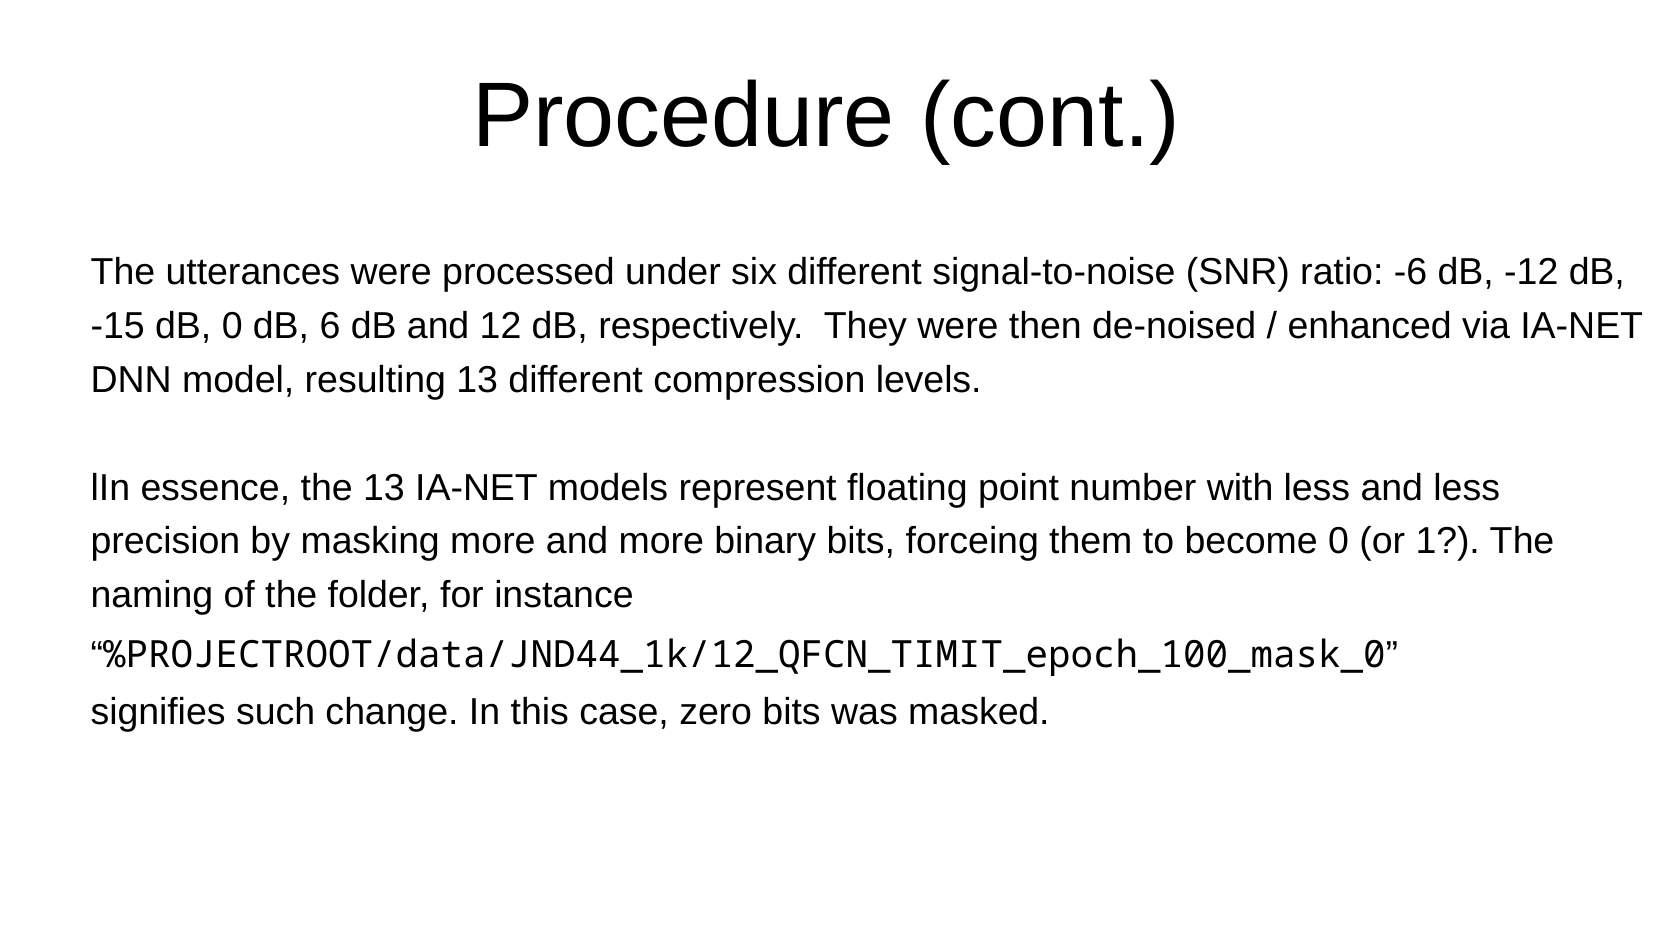

# Procedure (cont.)
The utterances were processed under six different signal-to-noise (SNR) ratio: -6 dB, -12 dB,
-15 dB, 0 dB, 6 dB and 12 dB, respectively. They were then de-noised / enhanced via IA-NET
DNN model, resulting 13 different compression levels.
lIn essence, the 13 IA-NET models represent floating point number with less and less
precision by masking more and more binary bits, forceing them to become 0 (or 1?). The
naming of the folder, for instance
“%PROJECTROOT/data/JND44_1k/12_QFCN_TIMIT_epoch_100_mask_0”
signifies such change. In this case, zero bits was masked.